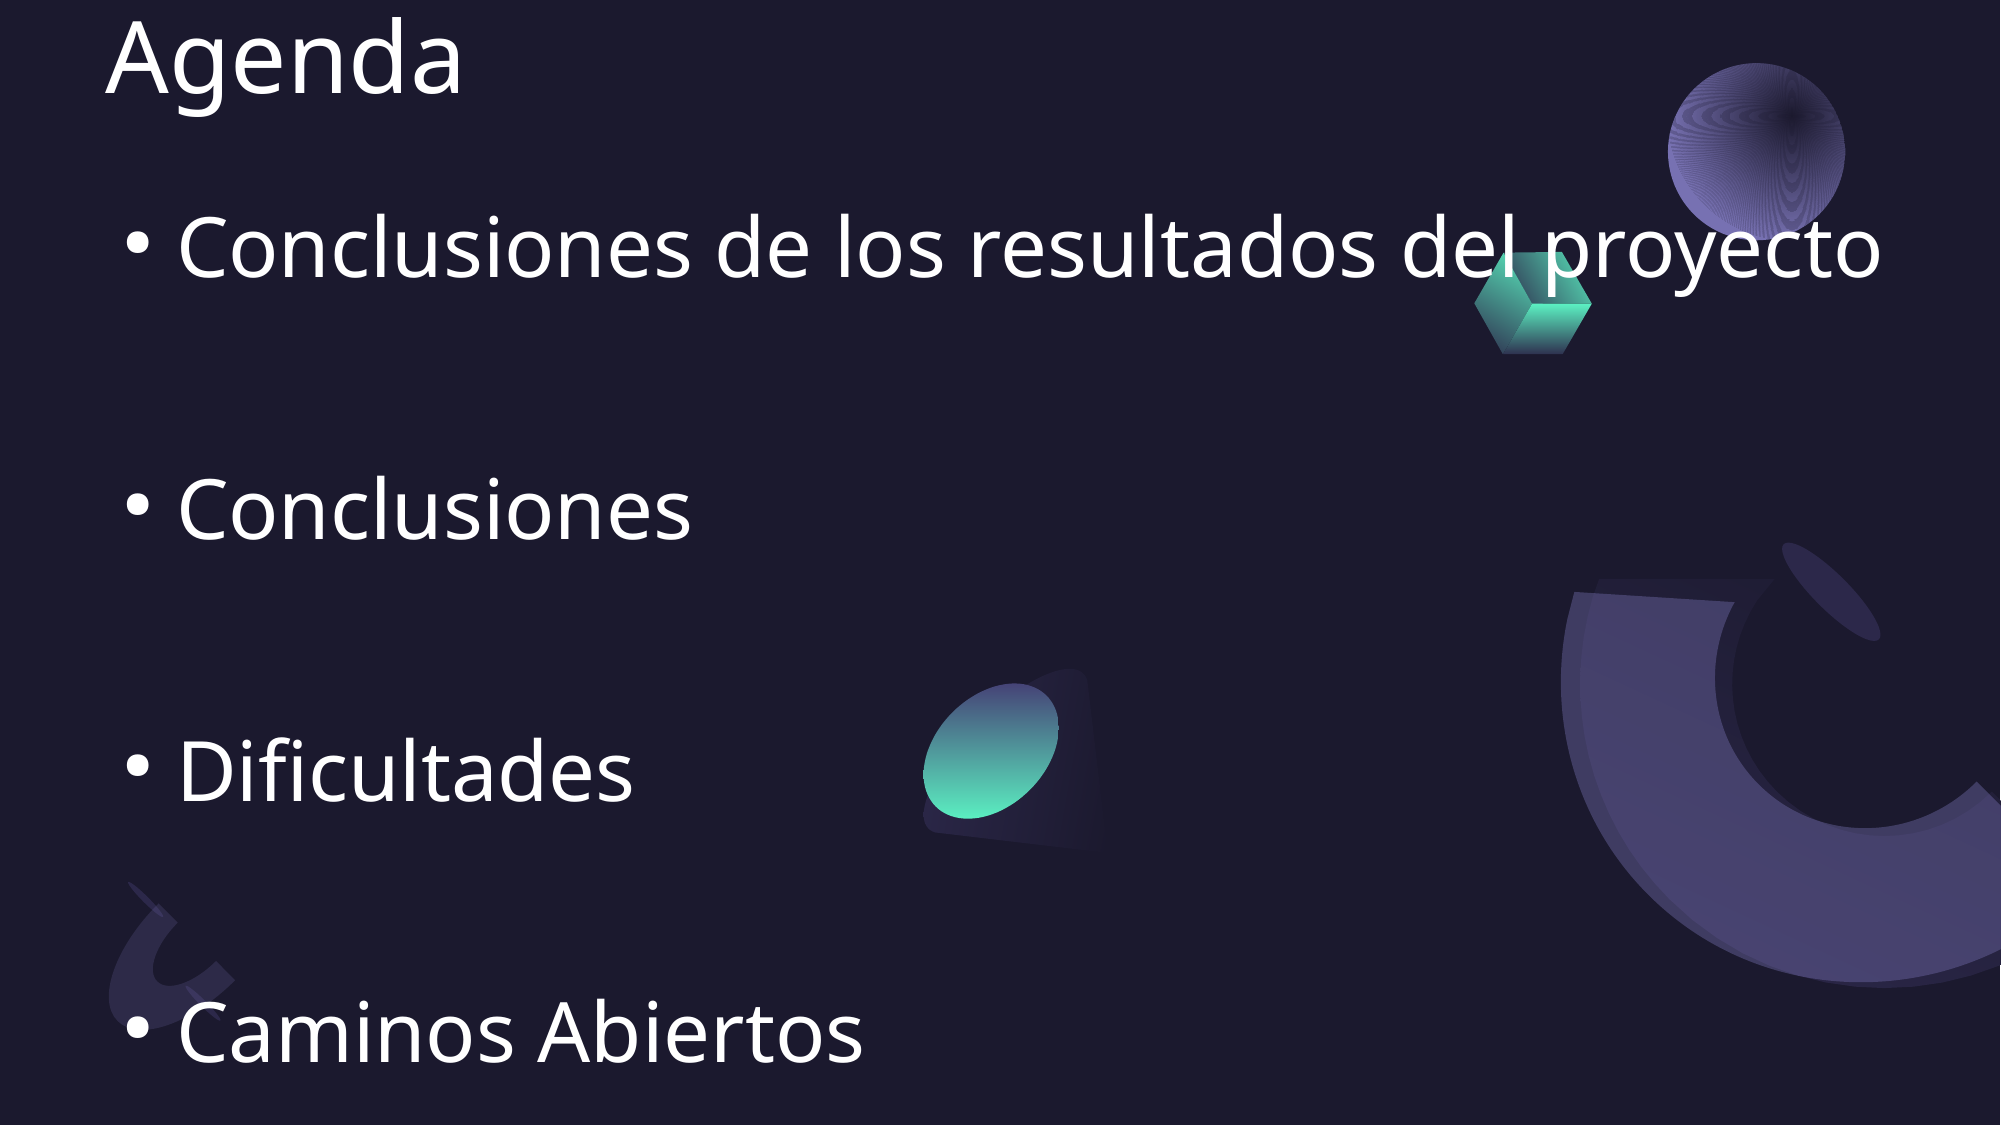

# Agenda
Conclusiones de los resultados del proyecto
Conclusiones
Dificultades
Caminos Abiertos